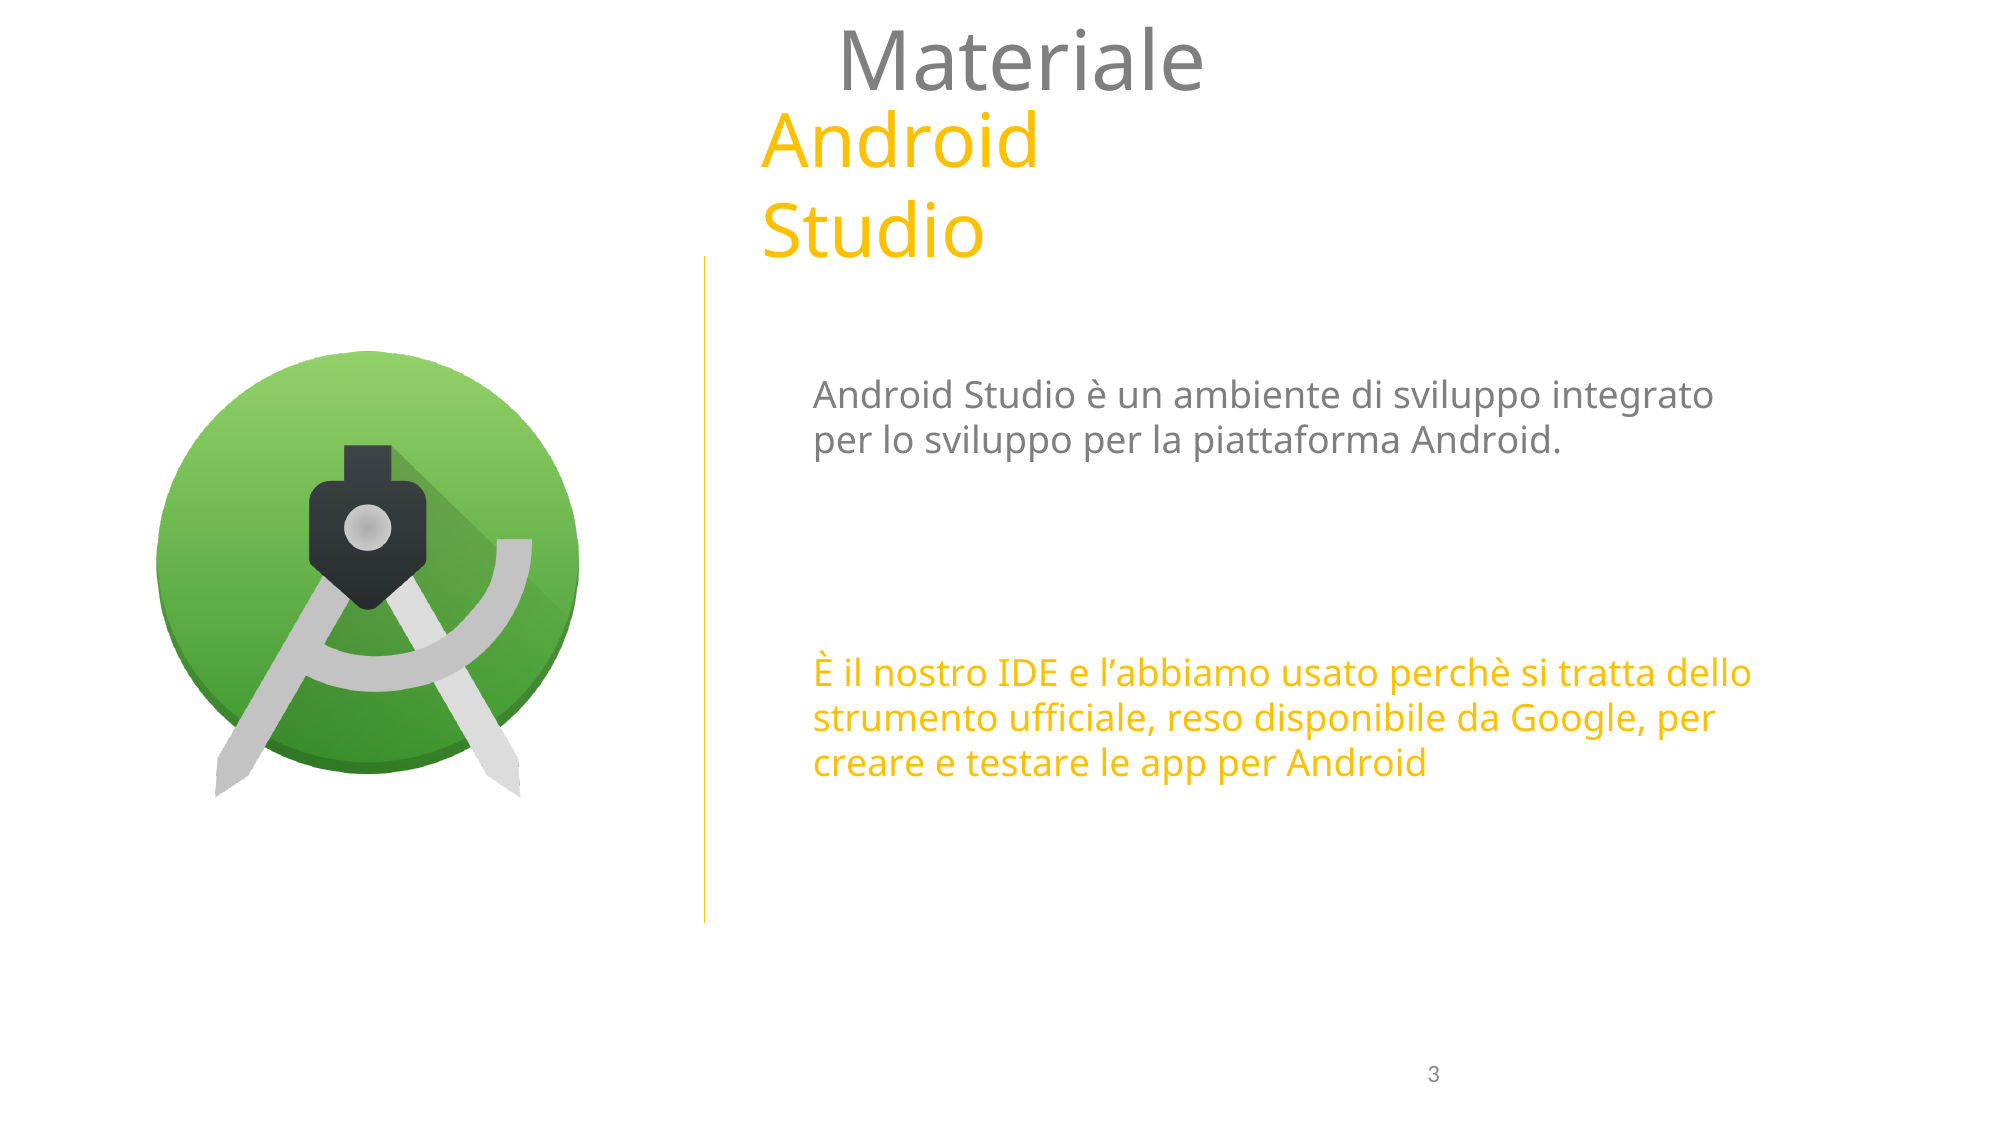

Materiale
Android Studio
Android Studio è un ambiente di sviluppo integrato per lo sviluppo per la piattaforma Android.
È il nostro IDE e l’abbiamo usato perchè si tratta dello strumento ufficiale, reso disponibile da Google, per creare e testare le app per Android